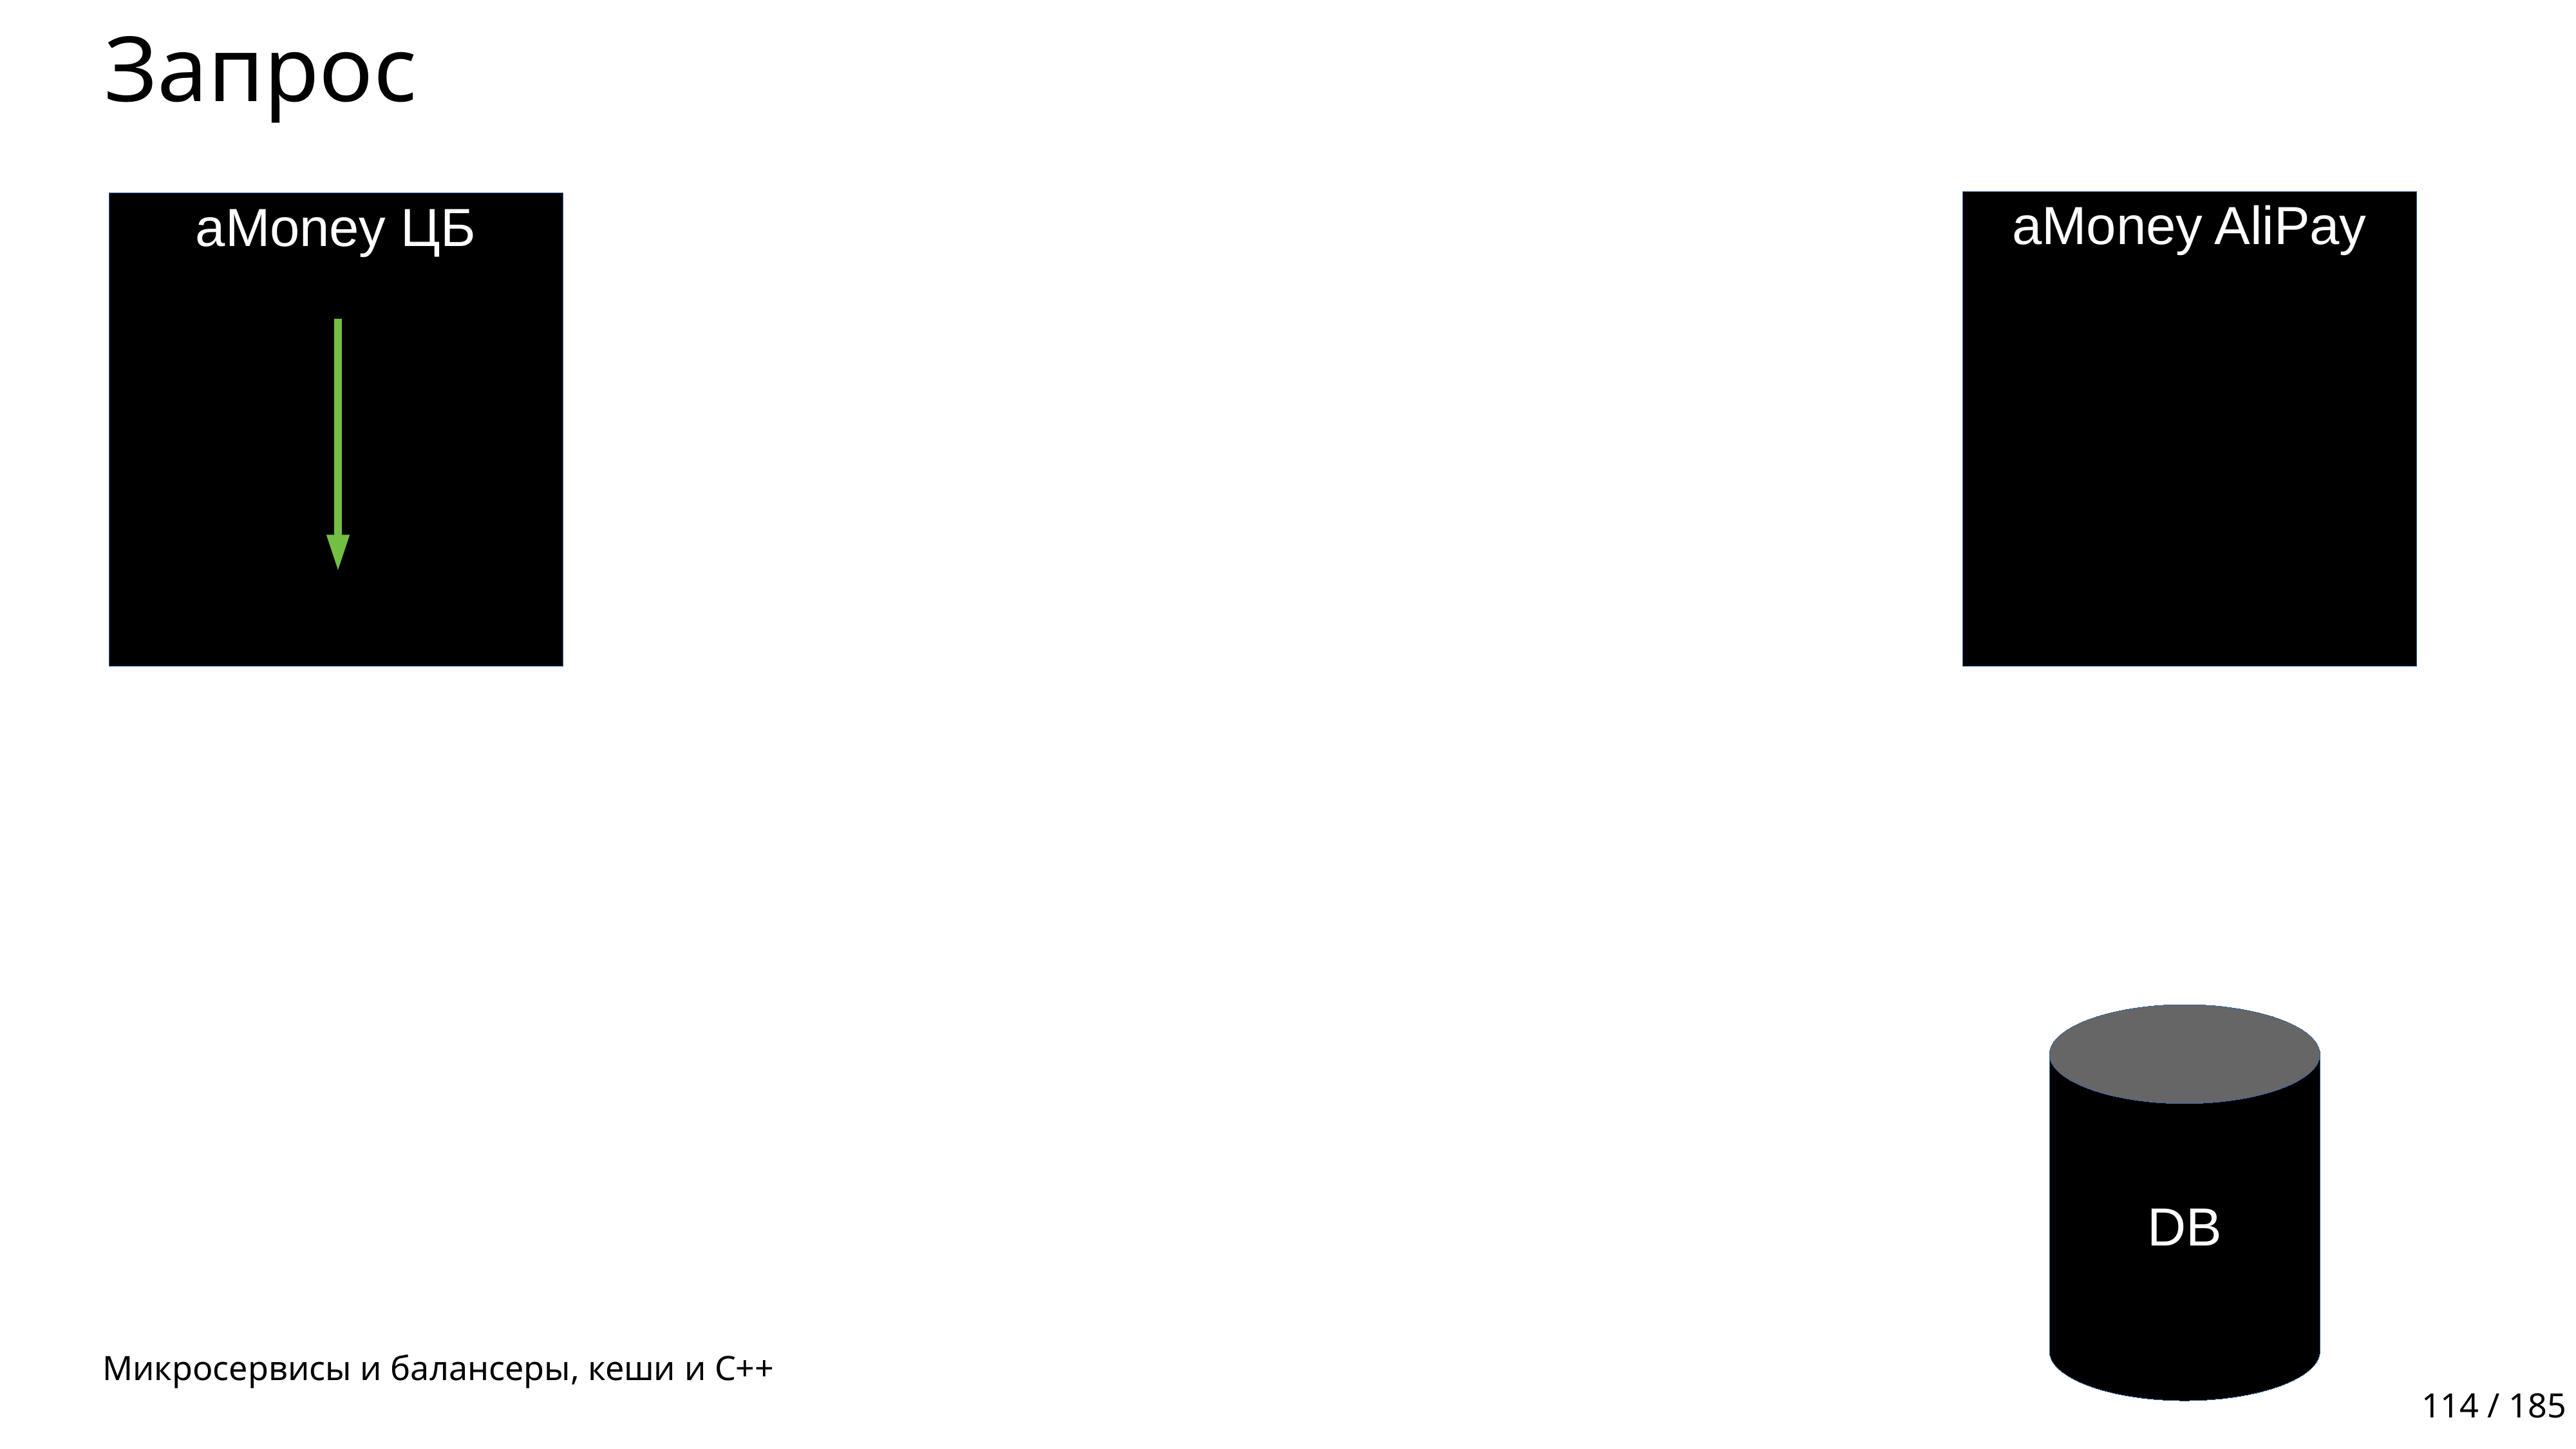

Запрос
aMoney AliPay
aMoney ЦБ
DB
# Микросервисы и балансеры, кеши и C++